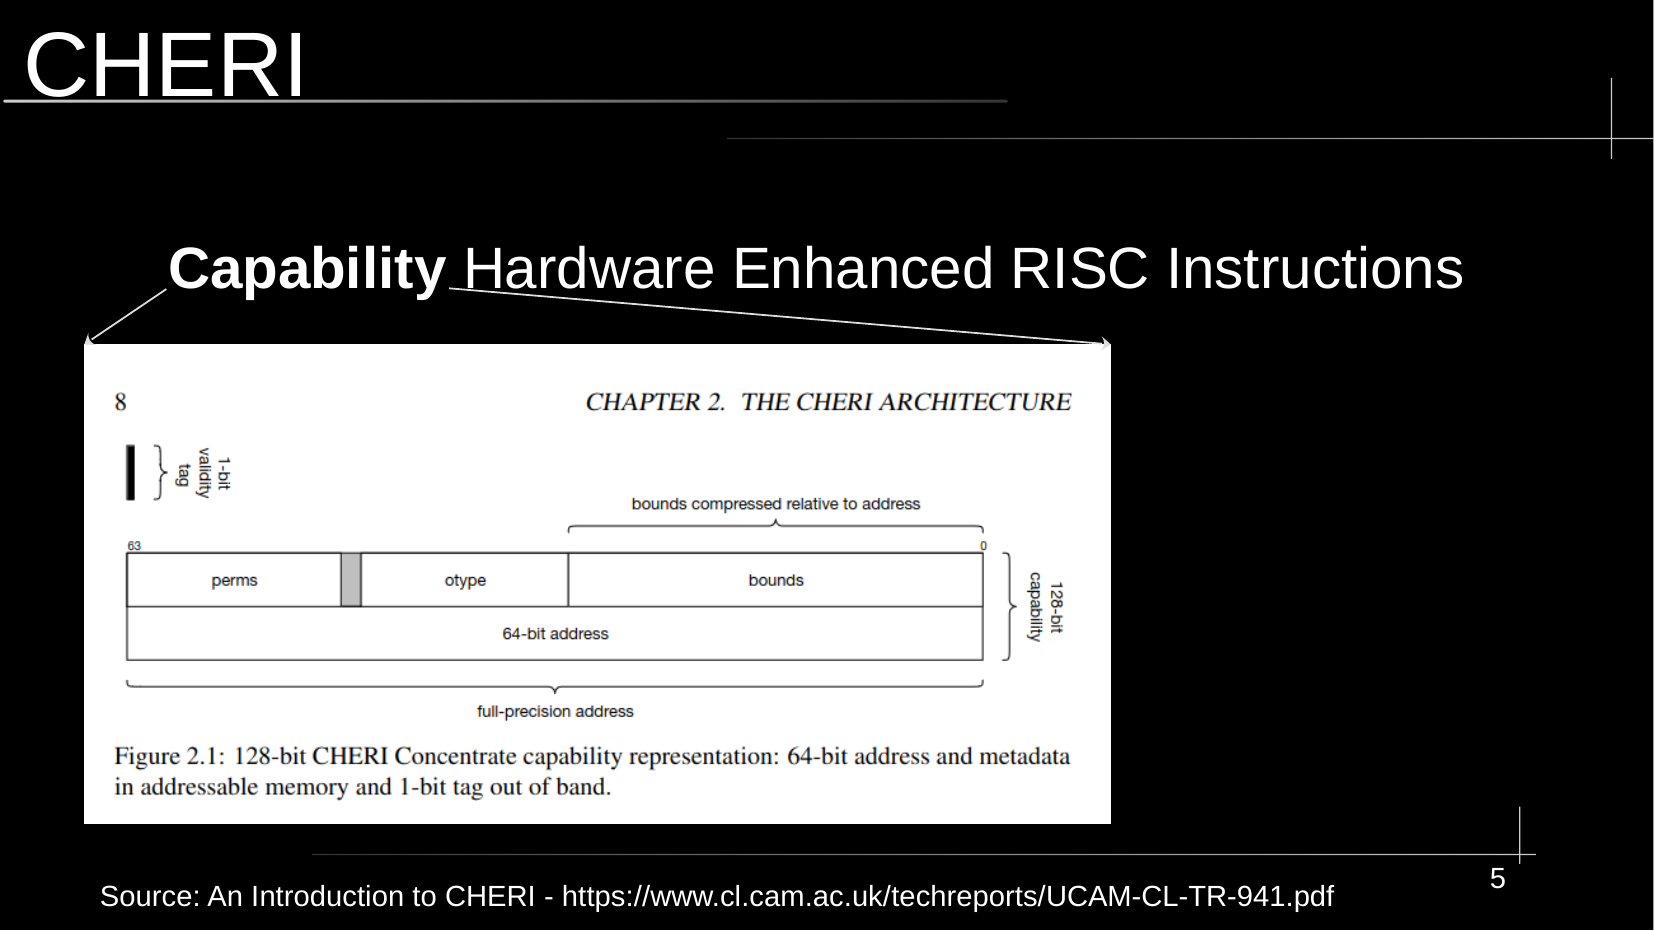

# CHERI
Capability Hardware Enhanced RISC Instructions
5
Source: An Introduction to CHERI - https://www.cl.cam.ac.uk/techreports/UCAM-CL-TR-941.pdf